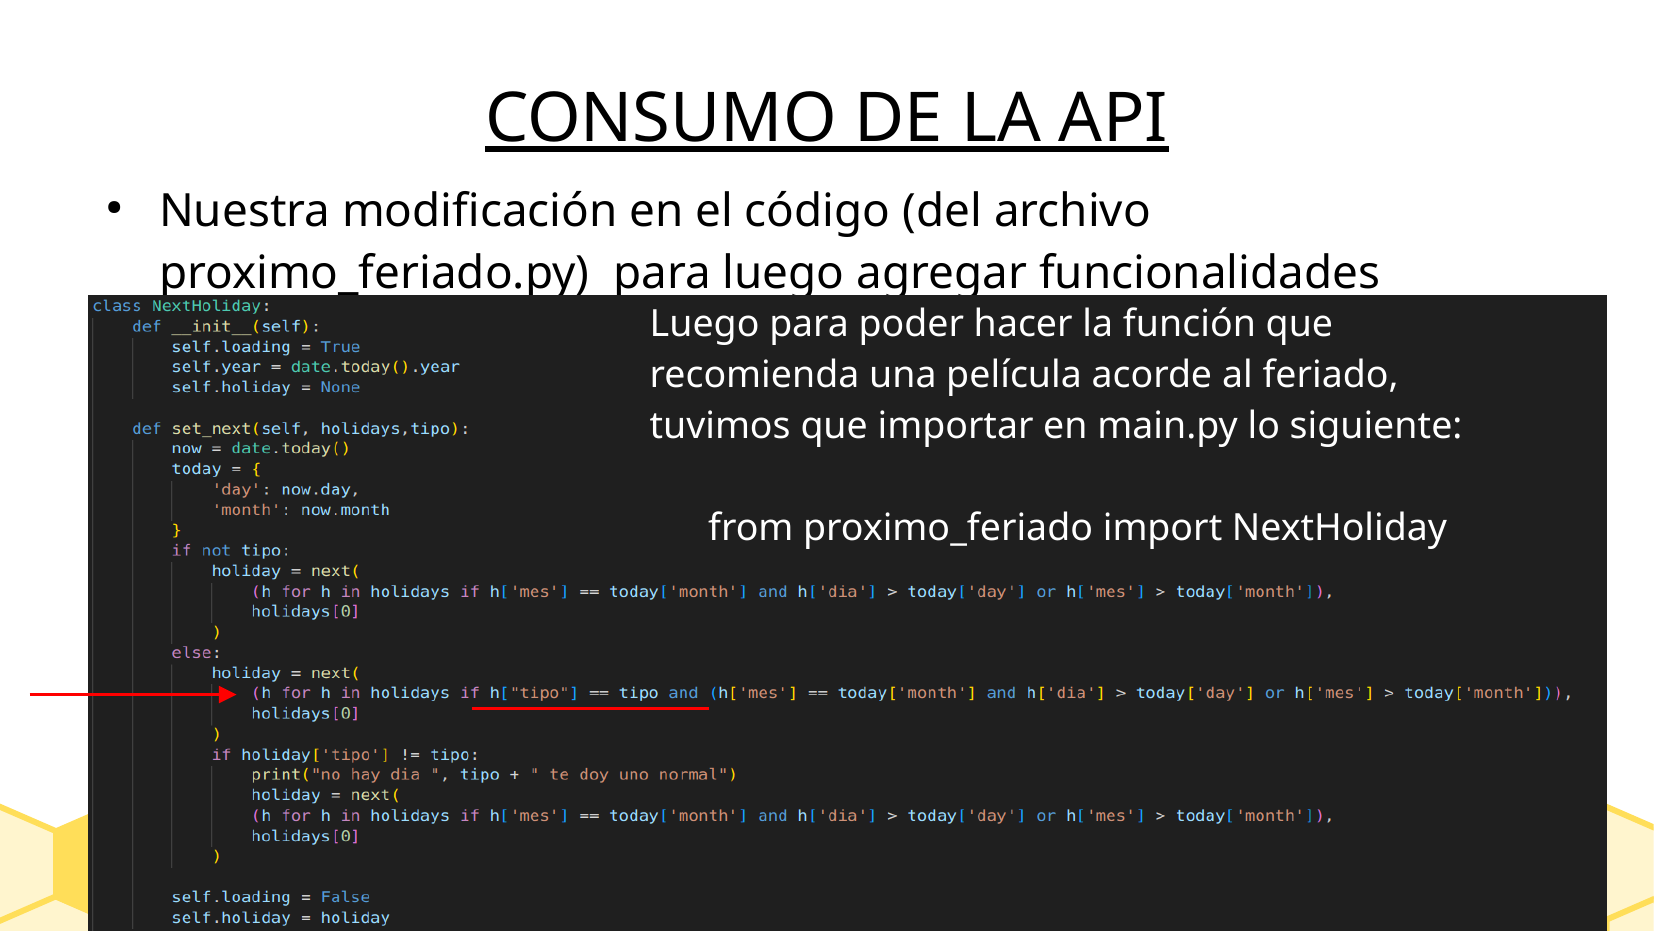

# CONSUMO DE LA API
Nuestra modificación en el código (del archivo proximo_feriado.py) para luego agregar funcionalidades relacionadas con los feriados fue la siguiente:
Luego para poder hacer la función que recomienda una película acorde al feriado, tuvimos que importar en main.py lo siguiente:
 from proximo_feriado import NextHoliday